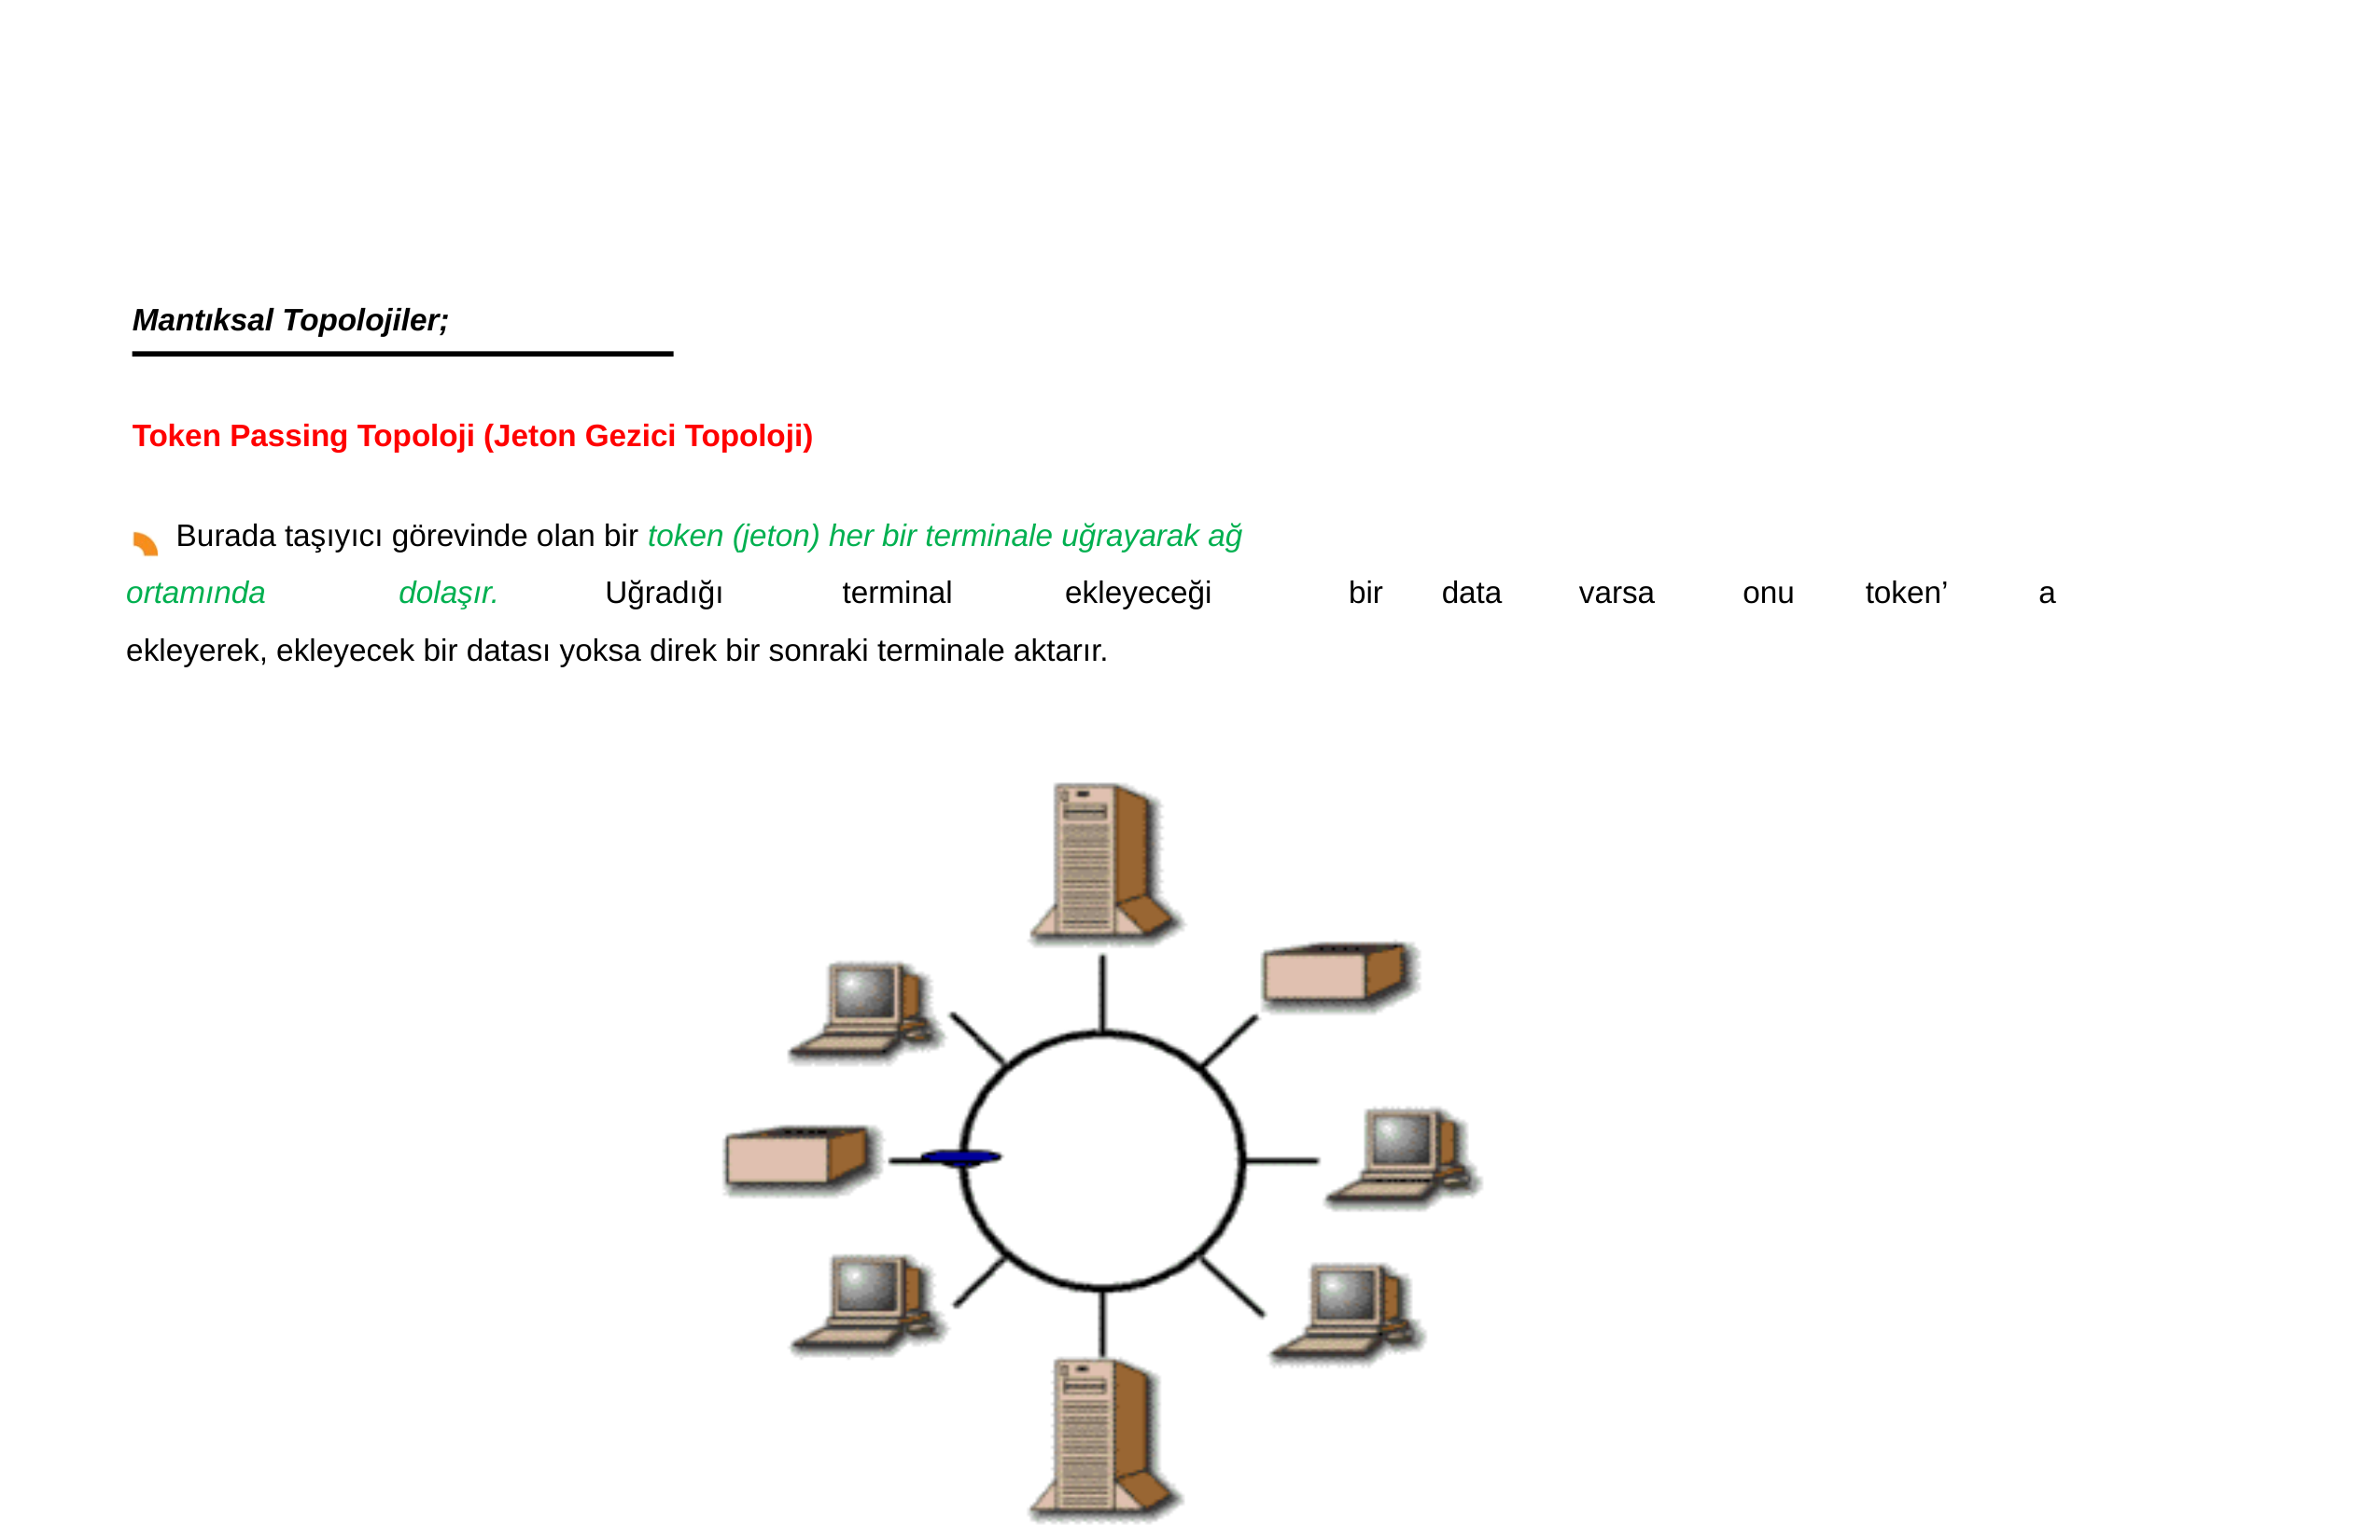

Mantıksal Topolojiler;
Token Passing Topoloji (Jeton Gezici Topoloji)
 Burada taşıyıcı görevinde olan bir token (jeton) her bir terminale uğrayarak ağ
ortamında
dolaşır.
Uğradığı
terminal
ekleyeceği
bir
data
varsa
onu
token’
a
ekleyerek, ekleyecek bir datası yoksa direk bir sonraki terminale aktarır.